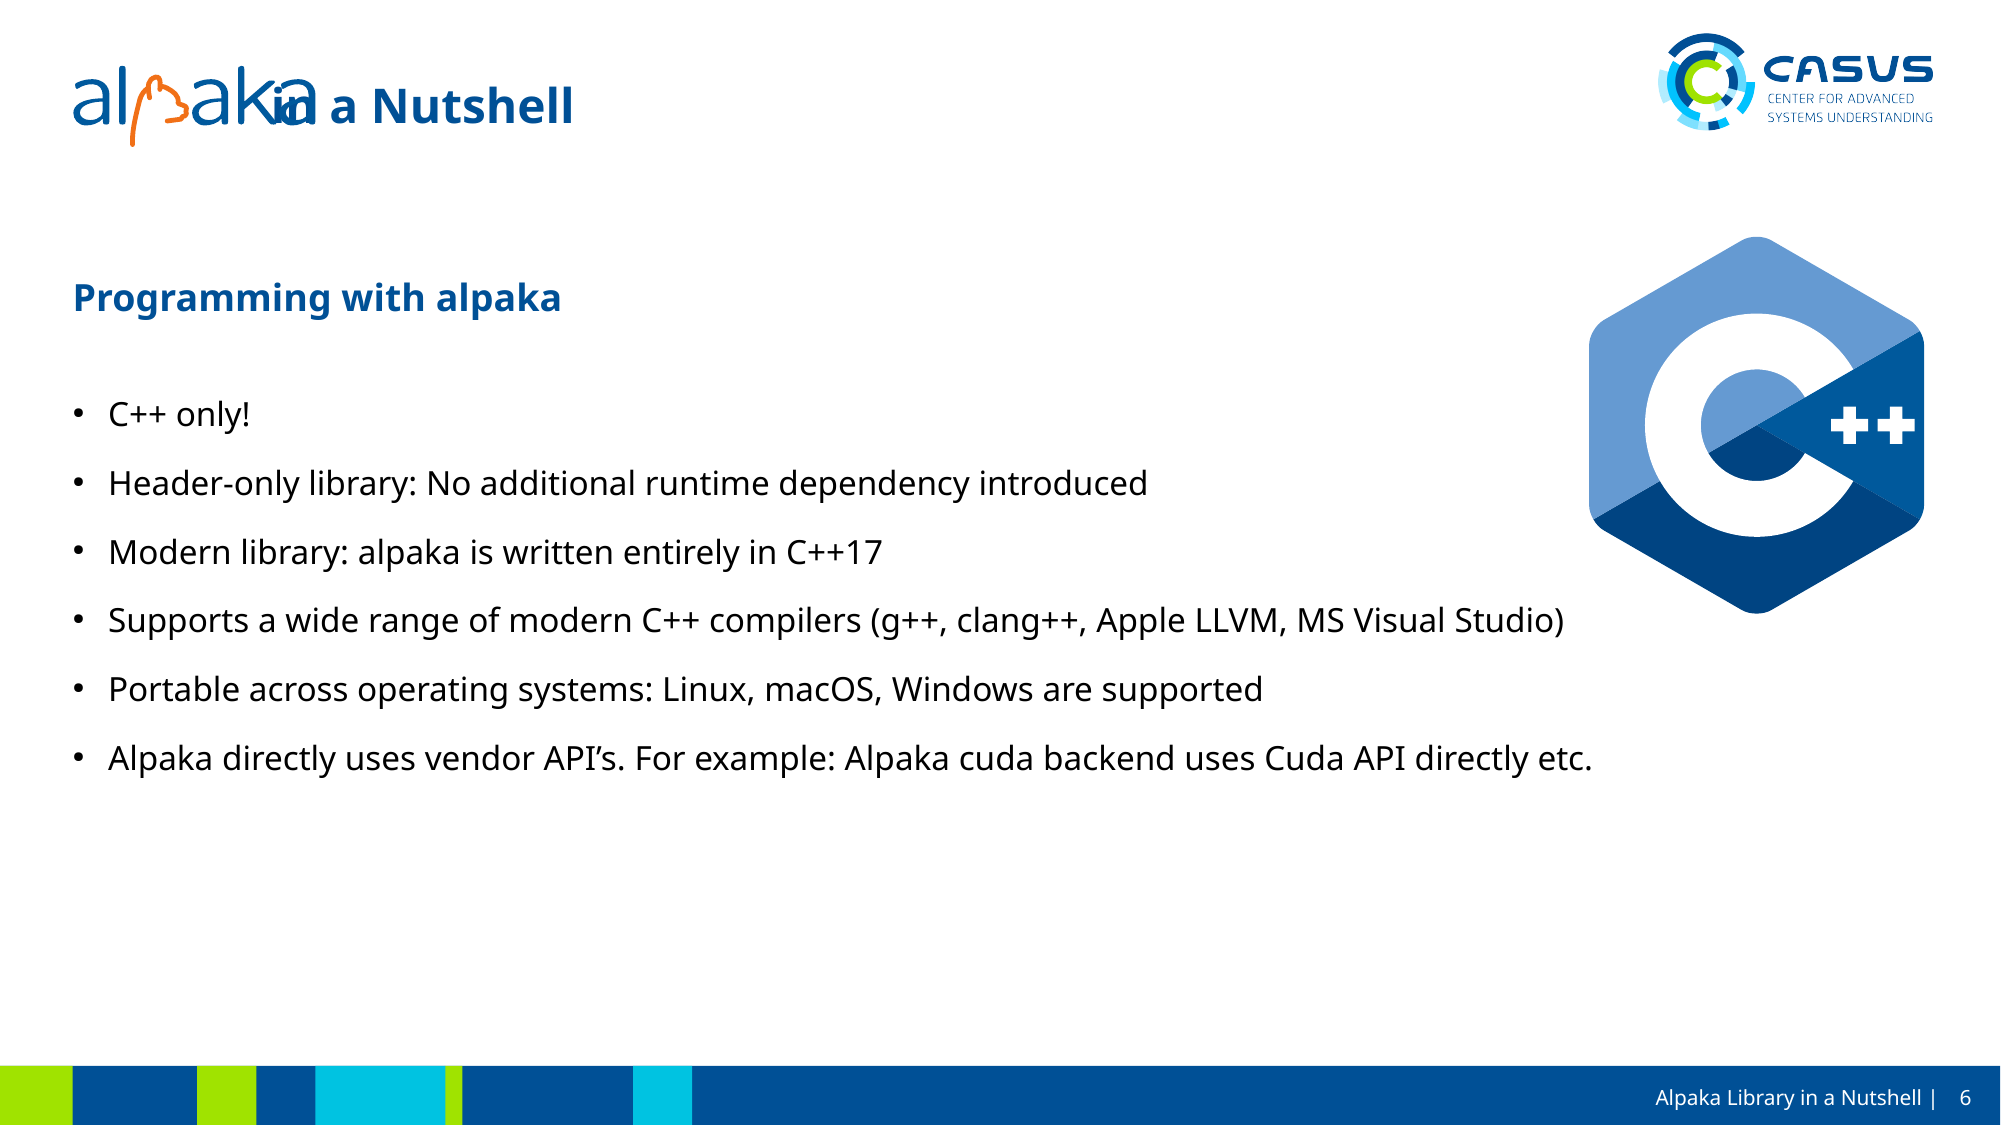

# in a Nutshell
Programming with alpaka
C++ only!
Header-only library: No additional runtime dependency introduced
Modern library: alpaka is written entirely in C++17
Supports a wide range of modern C++ compilers (g++, clang++, Apple LLVM, MS Visual Studio)
Portable across operating systems: Linux, macOS, Windows are supported
Alpaka directly uses vendor API’s. For example: Alpaka cuda backend uses Cuda API directly etc.
Alpaka Library in a Nutshell
6